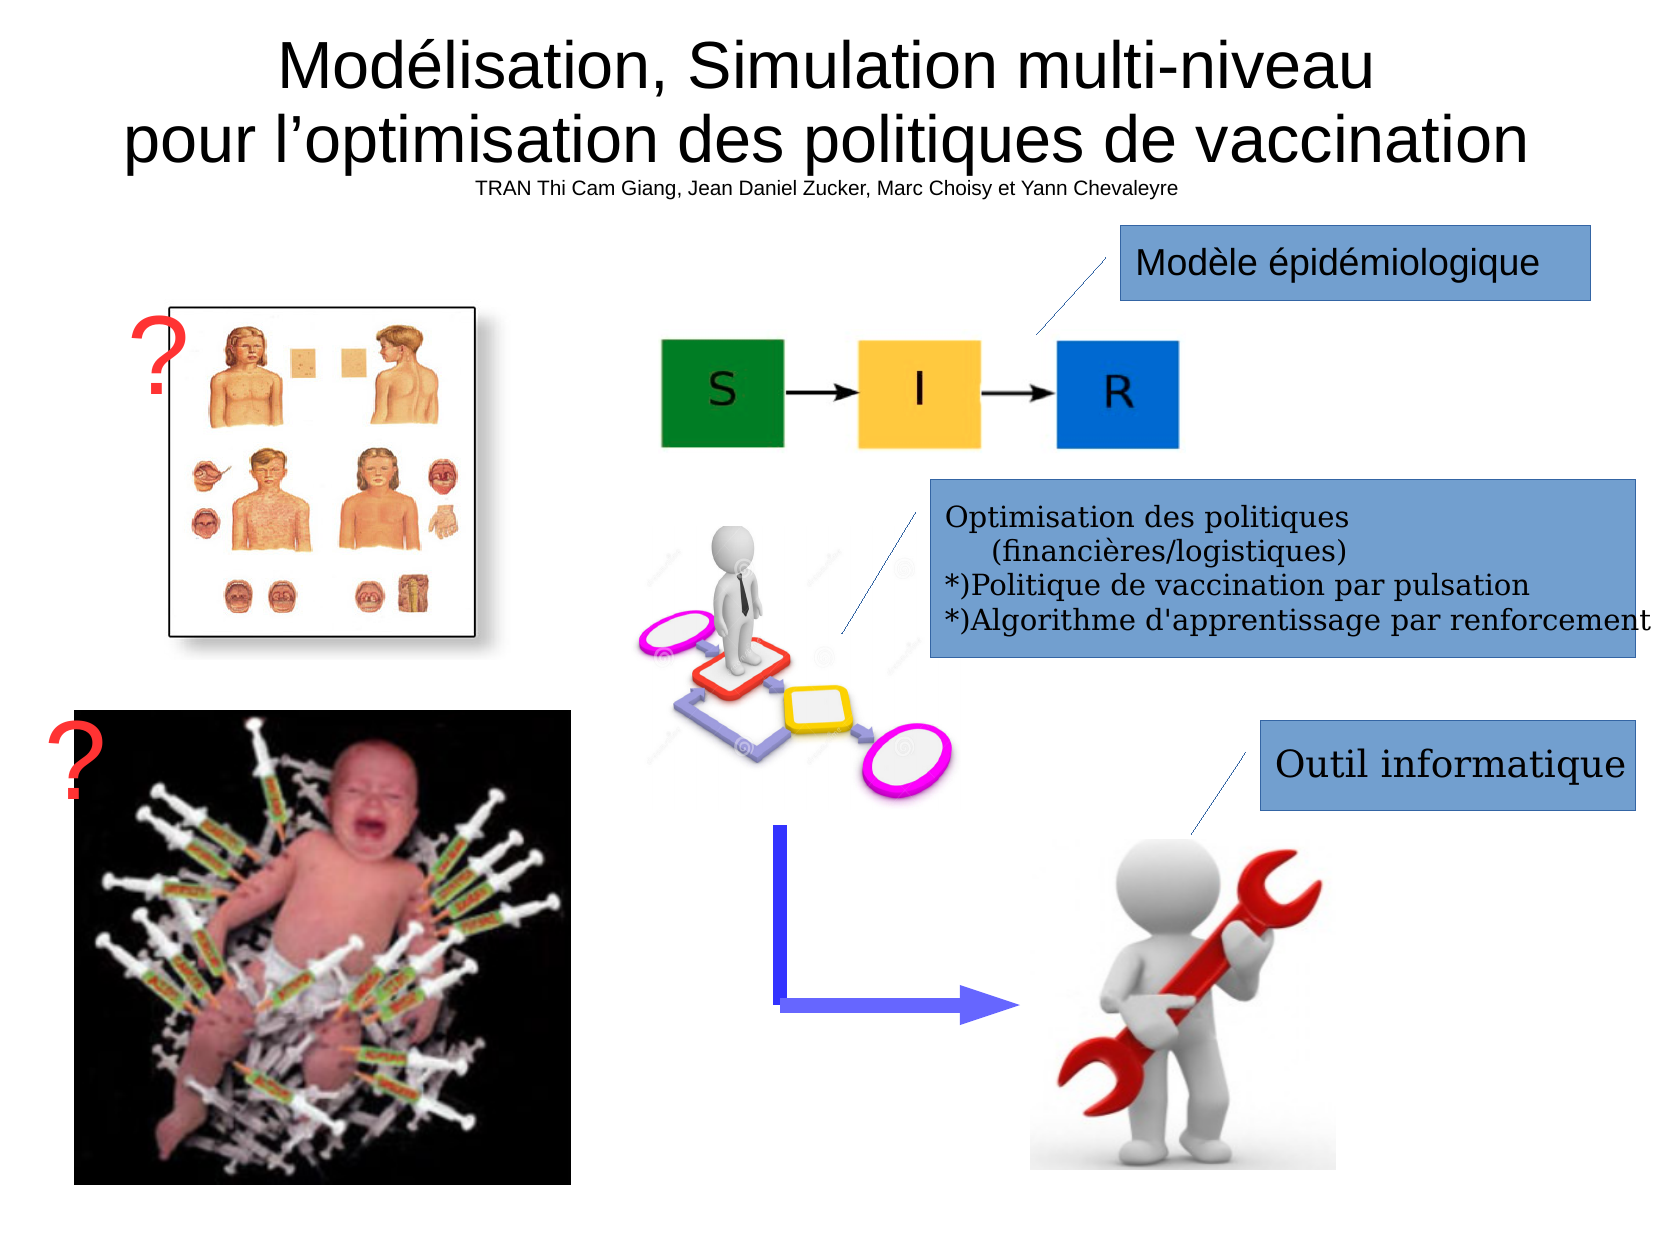

# Modélisation, Simulation multi-niveau pour l’optimisation des politiques de vaccination TRAN Thi Cam Giang, Jean Daniel Zucker, Marc Choisy et Yann Chevaleyre
Modèle épidémiologique
?
Optimisation des politiques
 (financières/logistiques)
*)Politique de vaccination par pulsation
*)Algorithme d'apprentissage par renforcement
?
Outil informatique